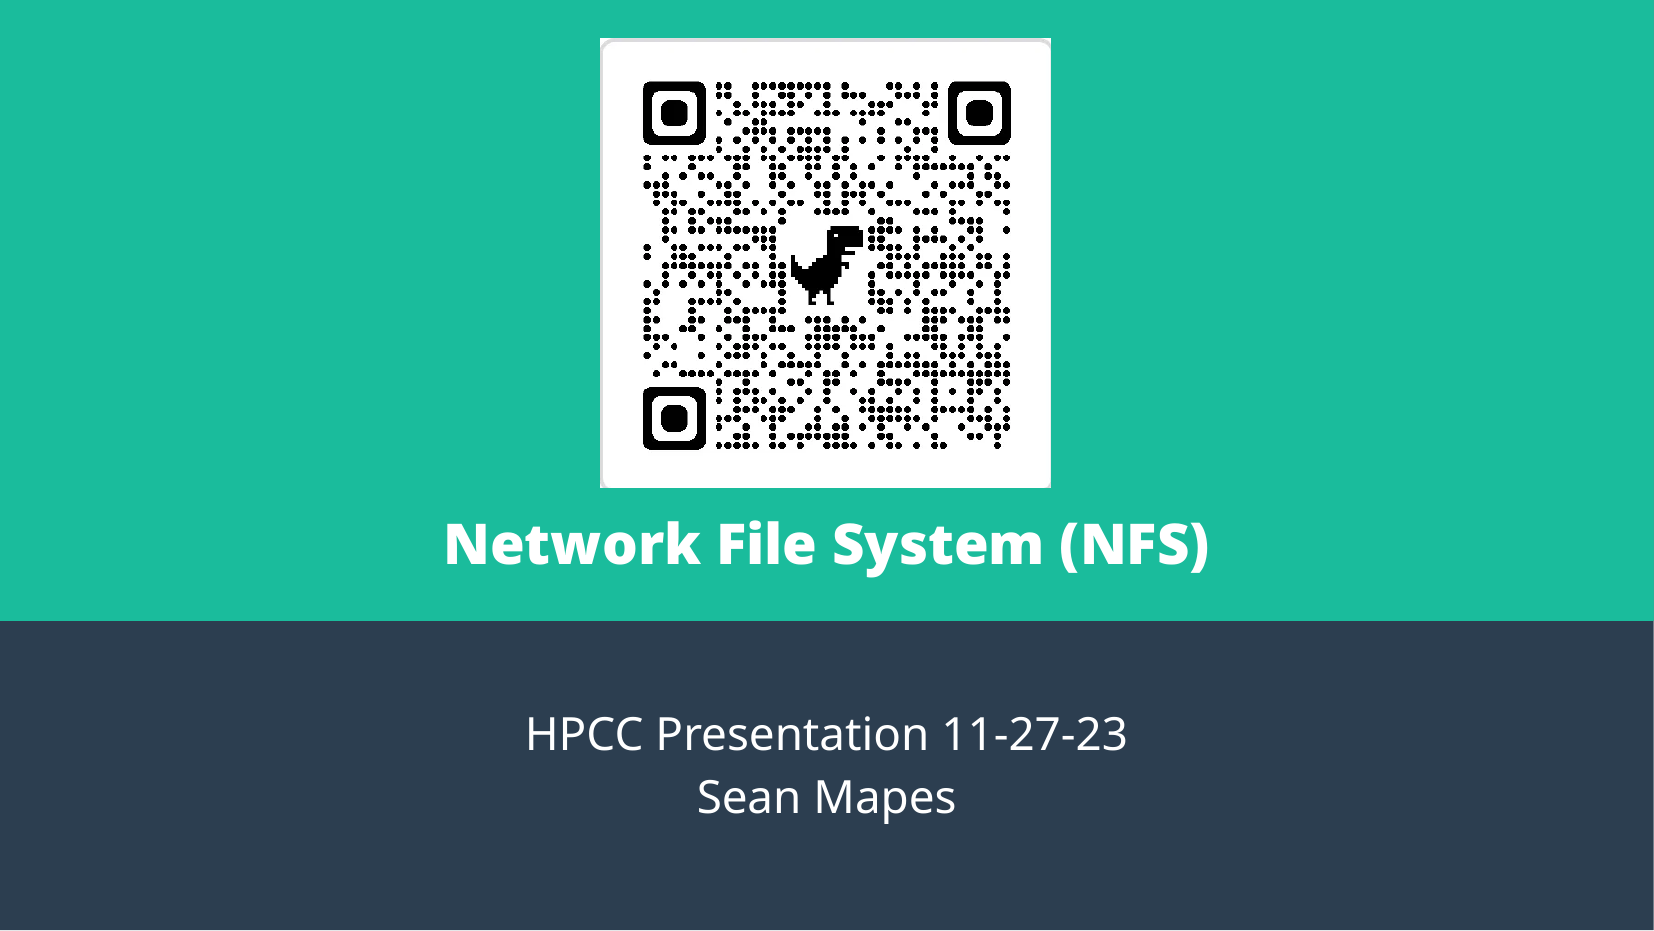

# Network File System (NFS)
HPCC Presentation 11-27-23
Sean Mapes